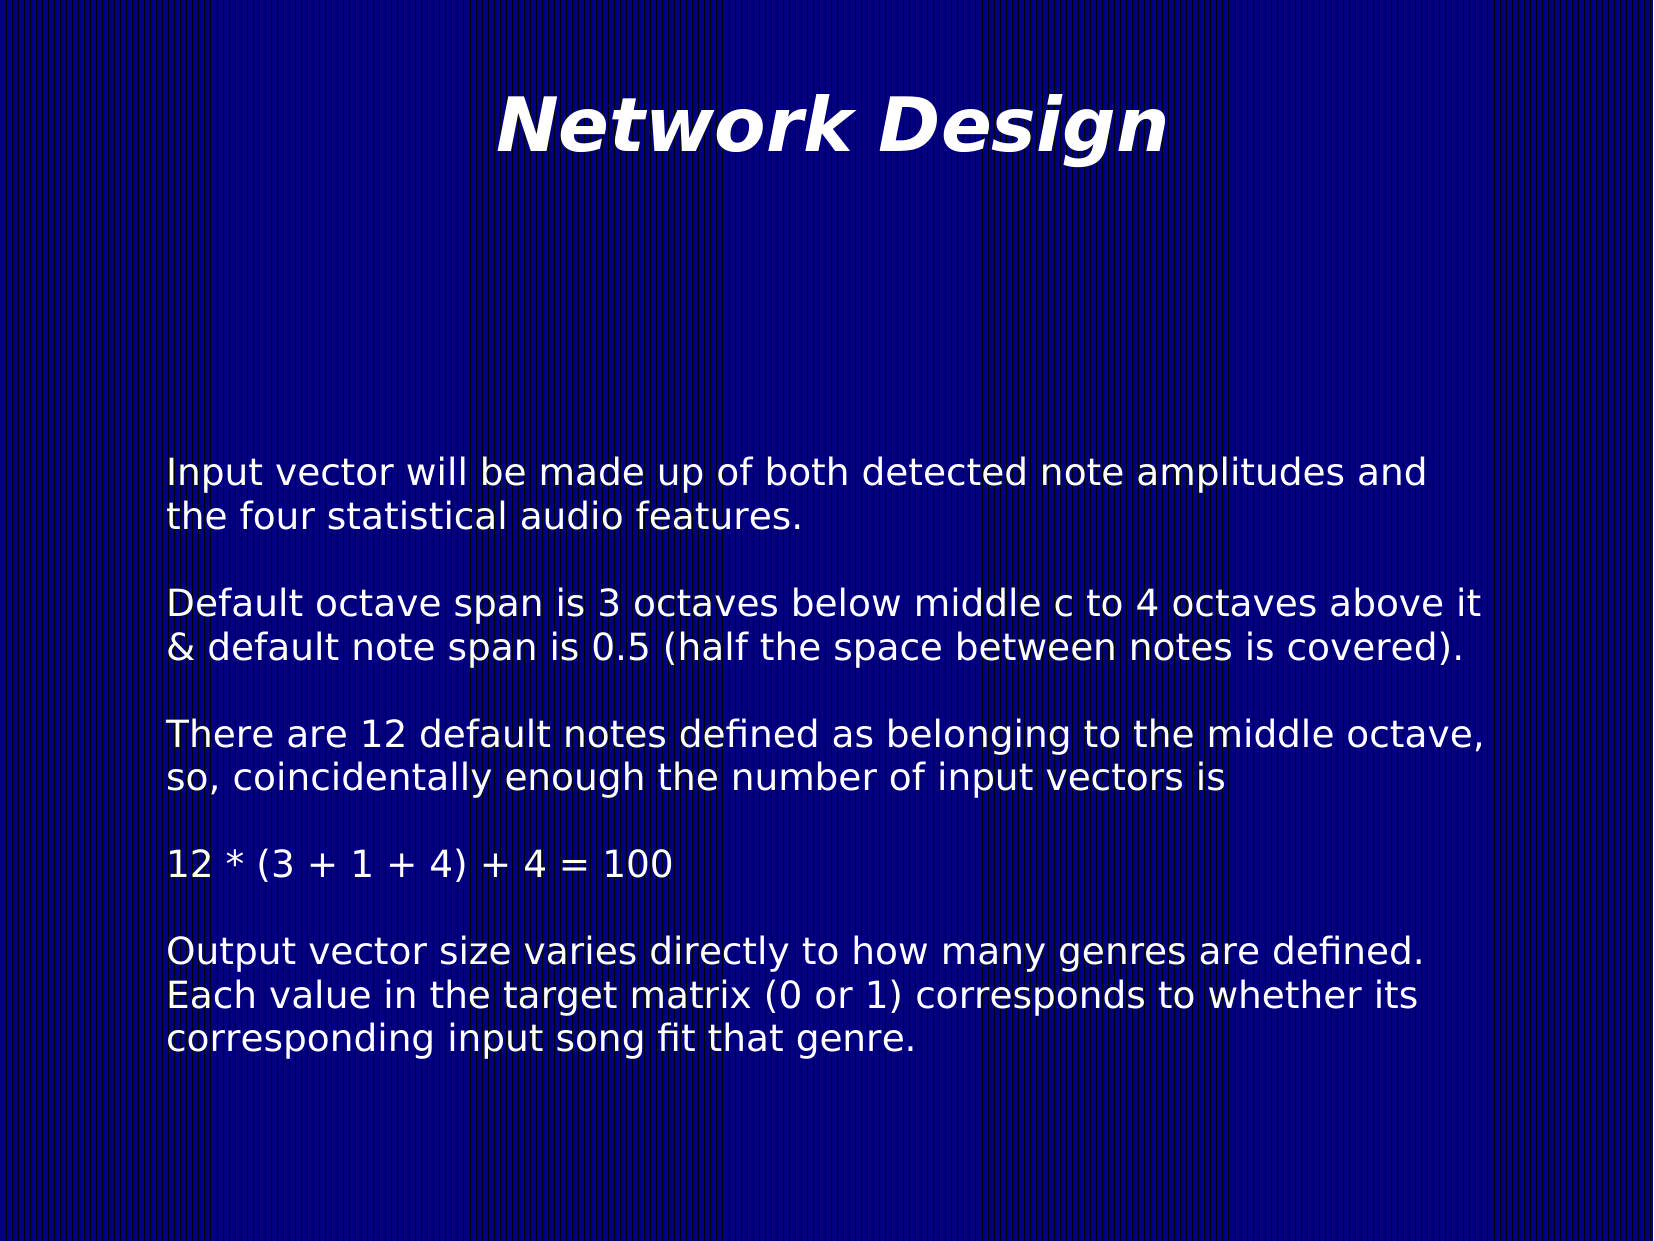

Network Design
Input vector will be made up of both detected note amplitudes and the four statistical audio features.
Default octave span is 3 octaves below middle c to 4 octaves above it & default note span is 0.5 (half the space between notes is covered).
There are 12 default notes defined as belonging to the middle octave, so, coincidentally enough the number of input vectors is
12 * (3 + 1 + 4) + 4 = 100
Output vector size varies directly to how many genres are defined. Each value in the target matrix (0 or 1) corresponds to whether its corresponding input song fit that genre.